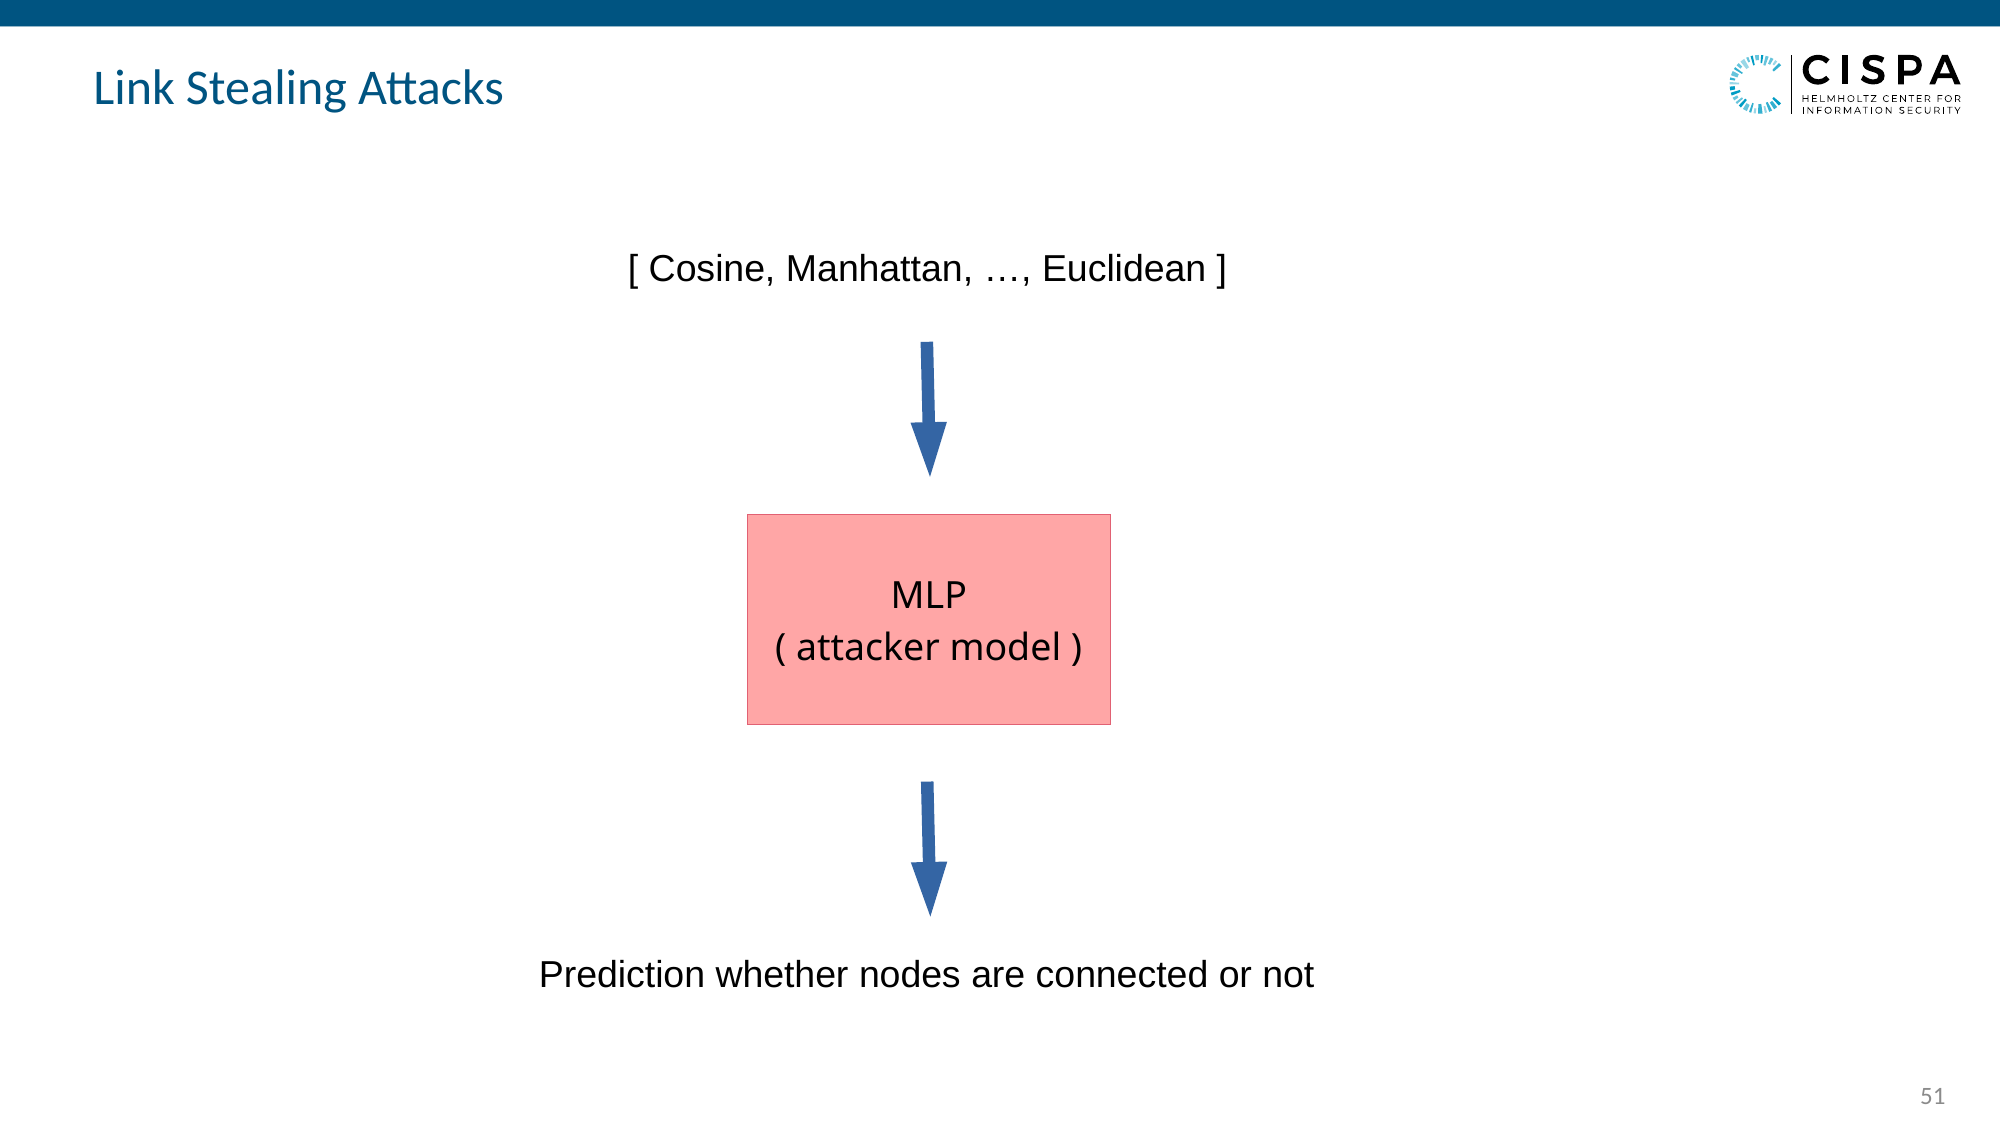

# Link Stealing Attacks
[ Cosine, Manhattan, …, Euclidean ]
MLP
( attacker model )
Prediction whether nodes are connected or not